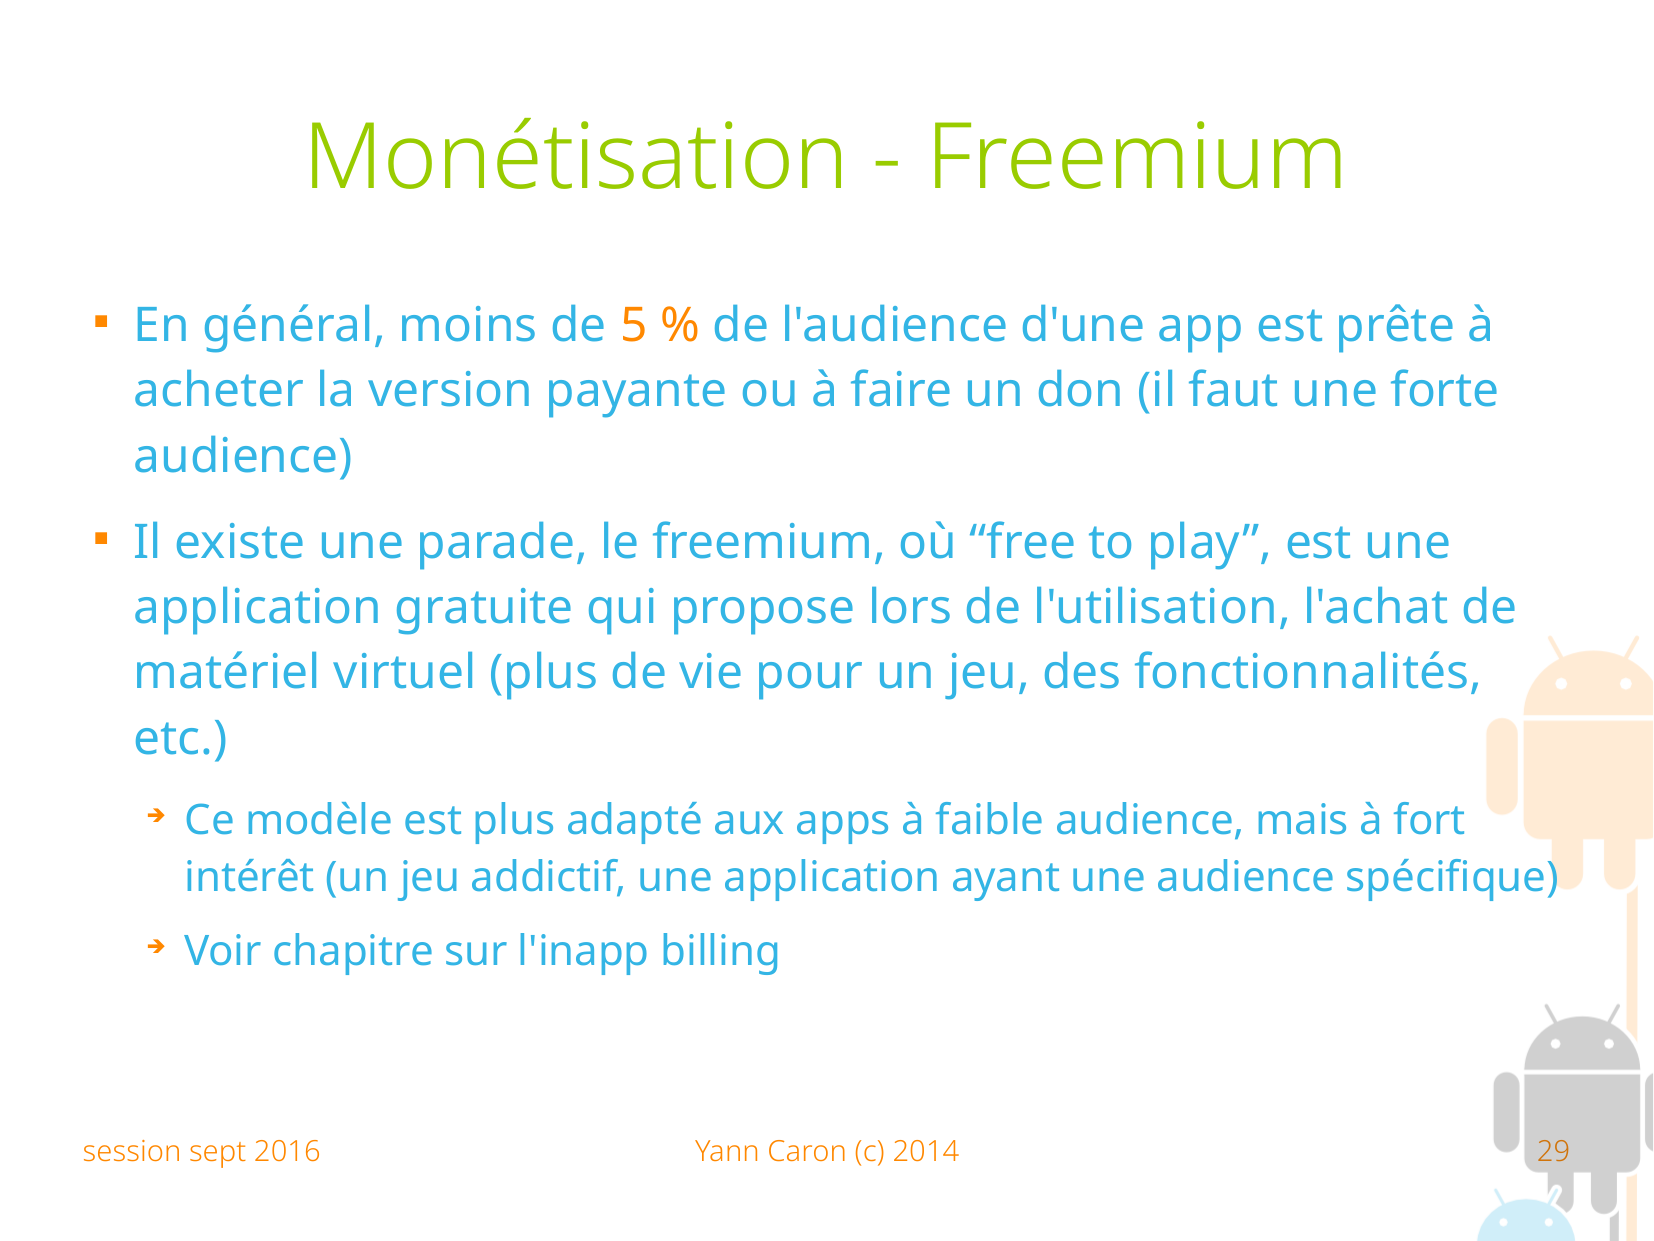

# Monétisation - Freemium
En général, moins de 5 % de l'audience d'une app est prête à acheter la version payante ou à faire un don (il faut une forte audience)
Il existe une parade, le freemium, où “free to play”, est une application gratuite qui propose lors de l'utilisation, l'achat de matériel virtuel (plus de vie pour un jeu, des fonctionnalités, etc.)
Ce modèle est plus adapté aux apps à faible audience, mais à fort intérêt (un jeu addictif, une application ayant une audience spécifique)
Voir chapitre sur l'inapp billing
session sept 2016
Yann Caron (c) 2014
29